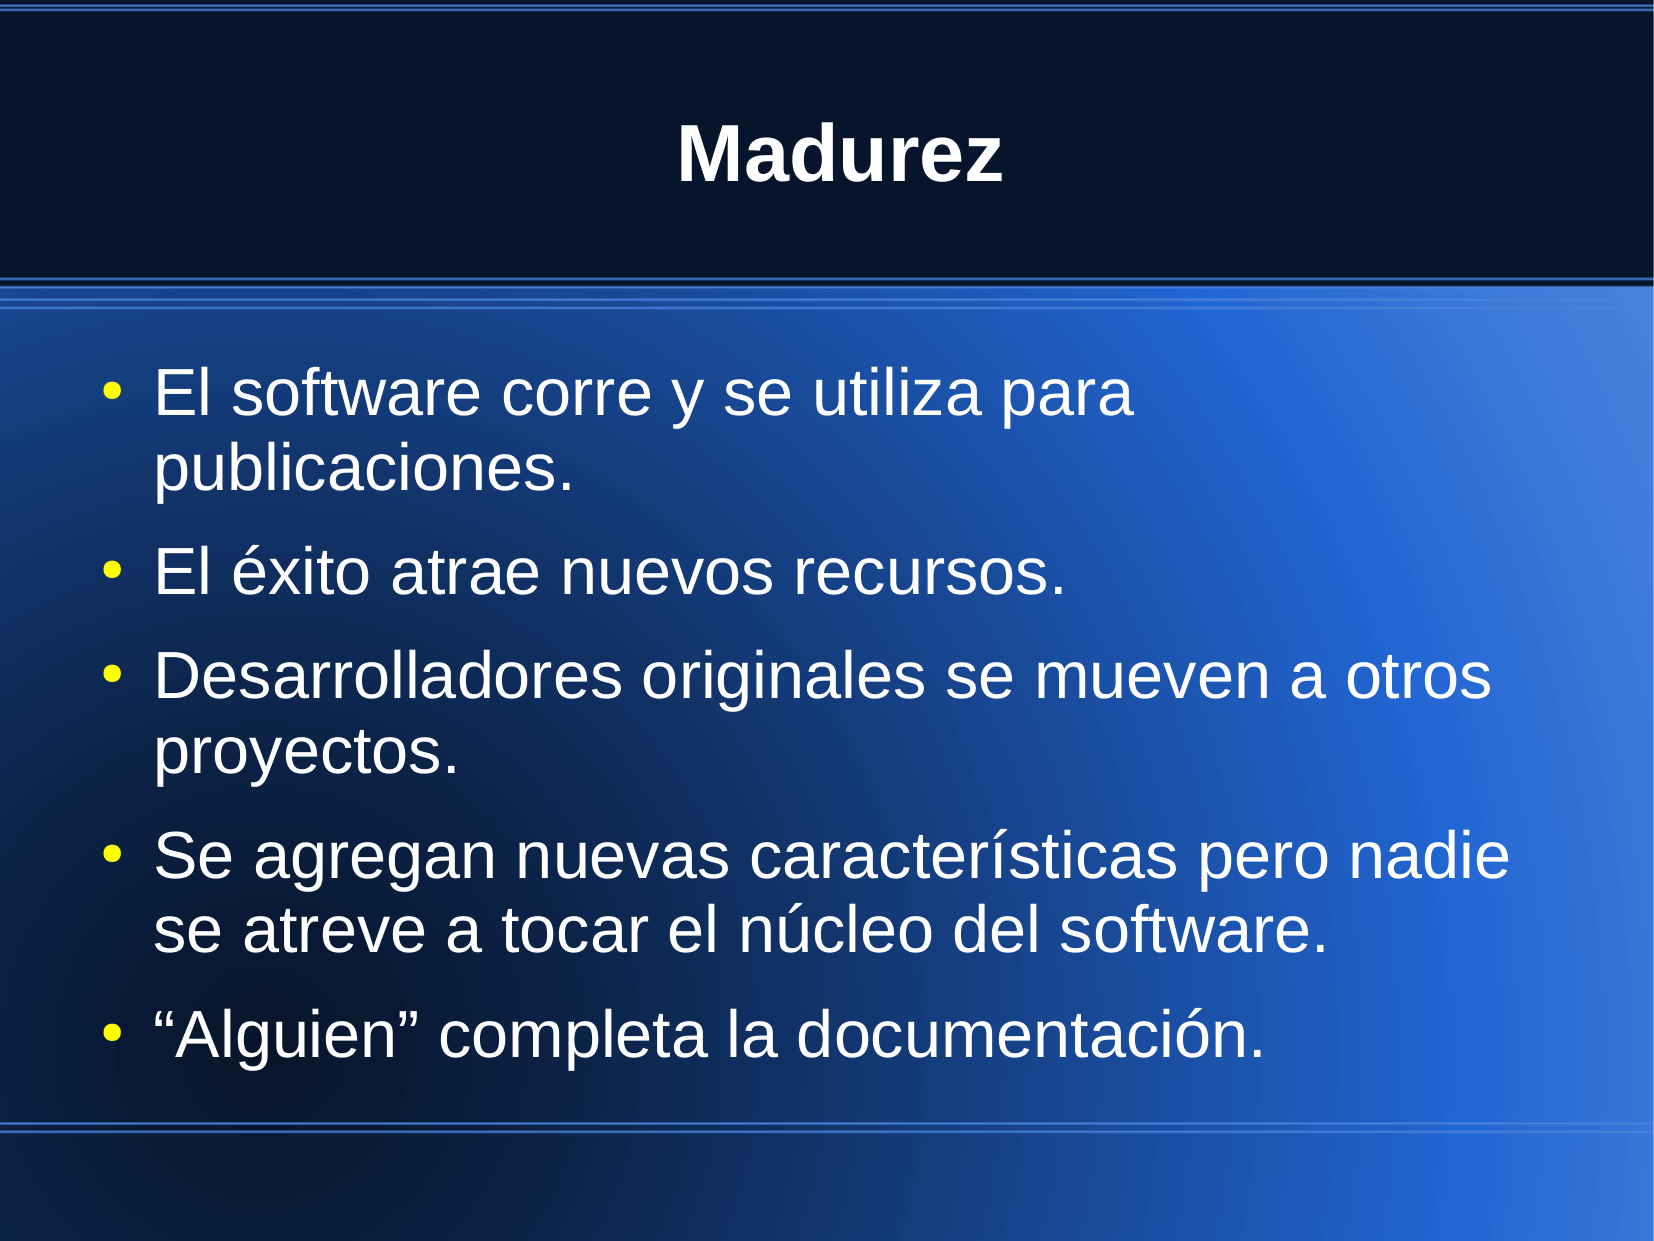

# Madurez
El software corre y se utiliza para publicaciones.
El éxito atrae nuevos recursos.
Desarrolladores originales se mueven a otros proyectos.
Se agregan nuevas características pero nadie se atreve a tocar el núcleo del software.
“Alguien” completa la documentación.